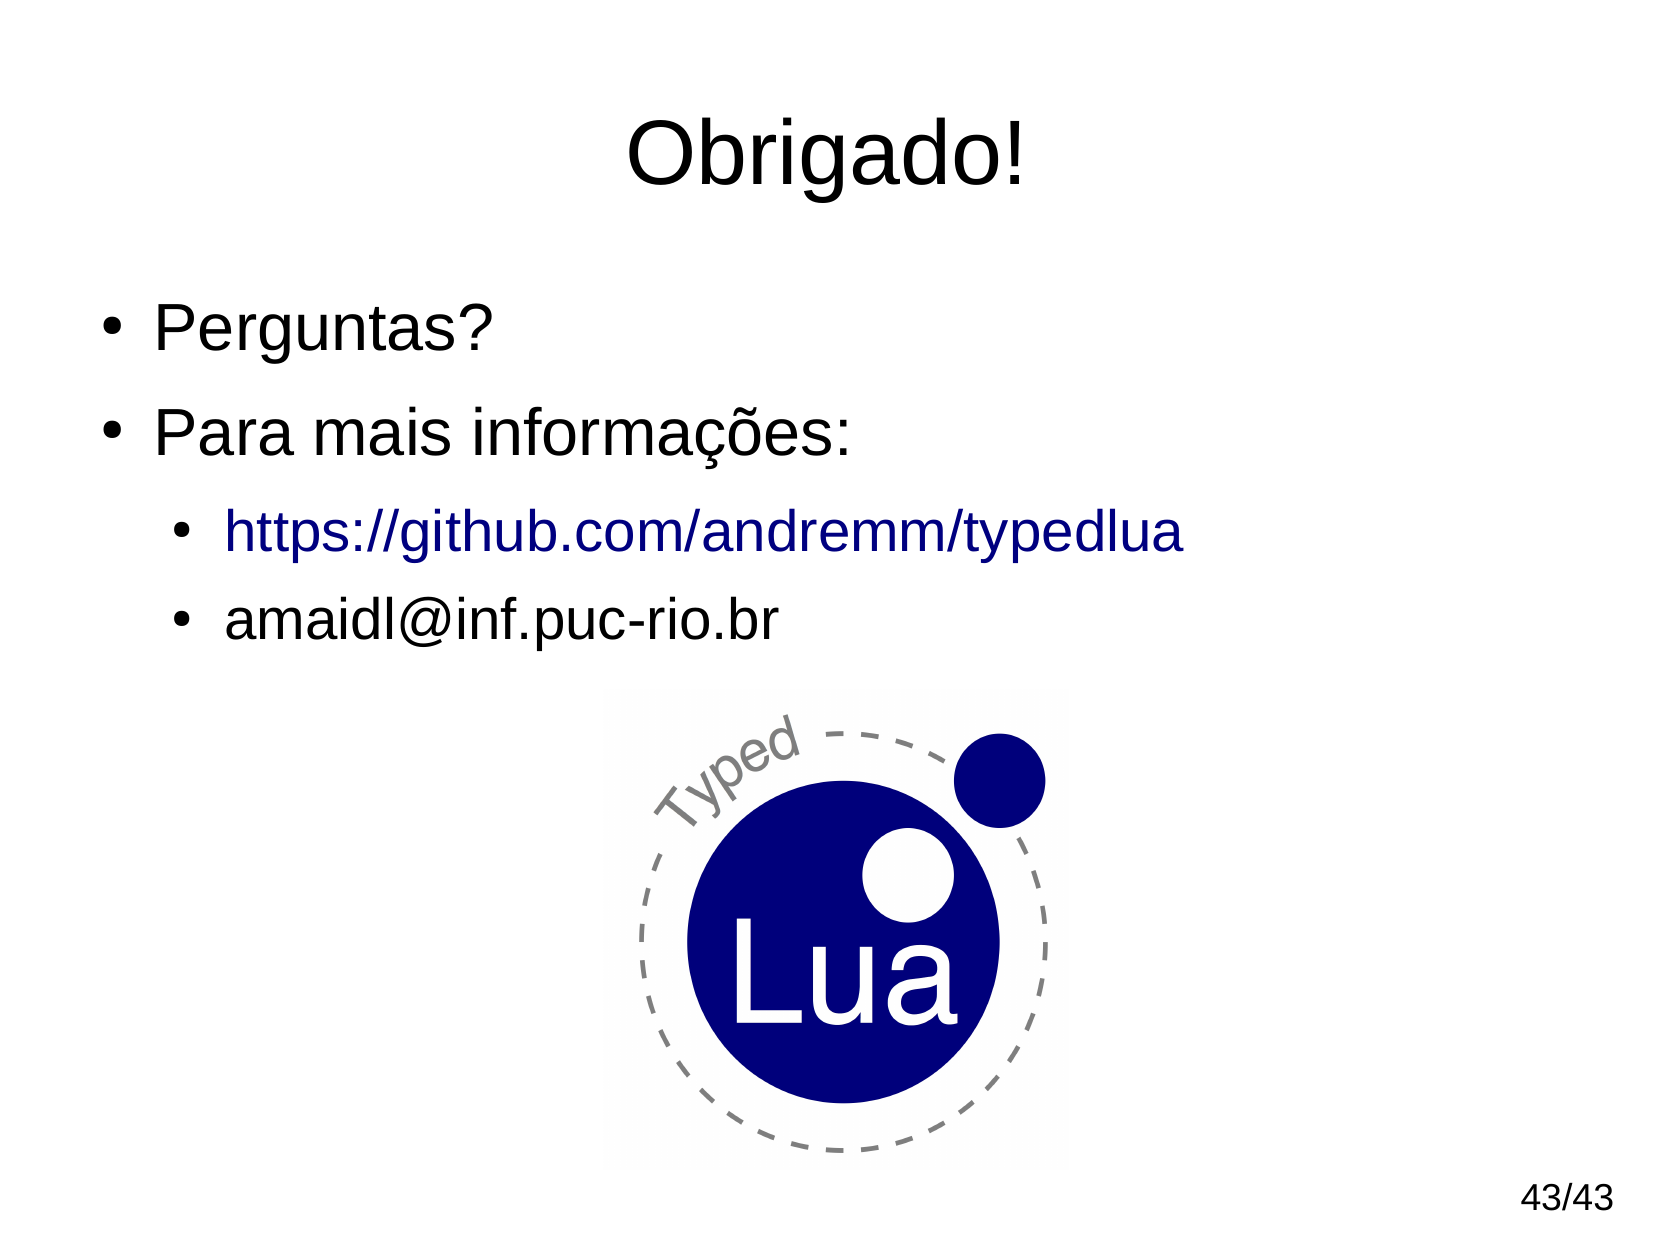

# Obrigado!
Perguntas?
Para mais informações:
https://github.com/andremm/typedlua
amaidl@inf.puc-rio.br
 43/43